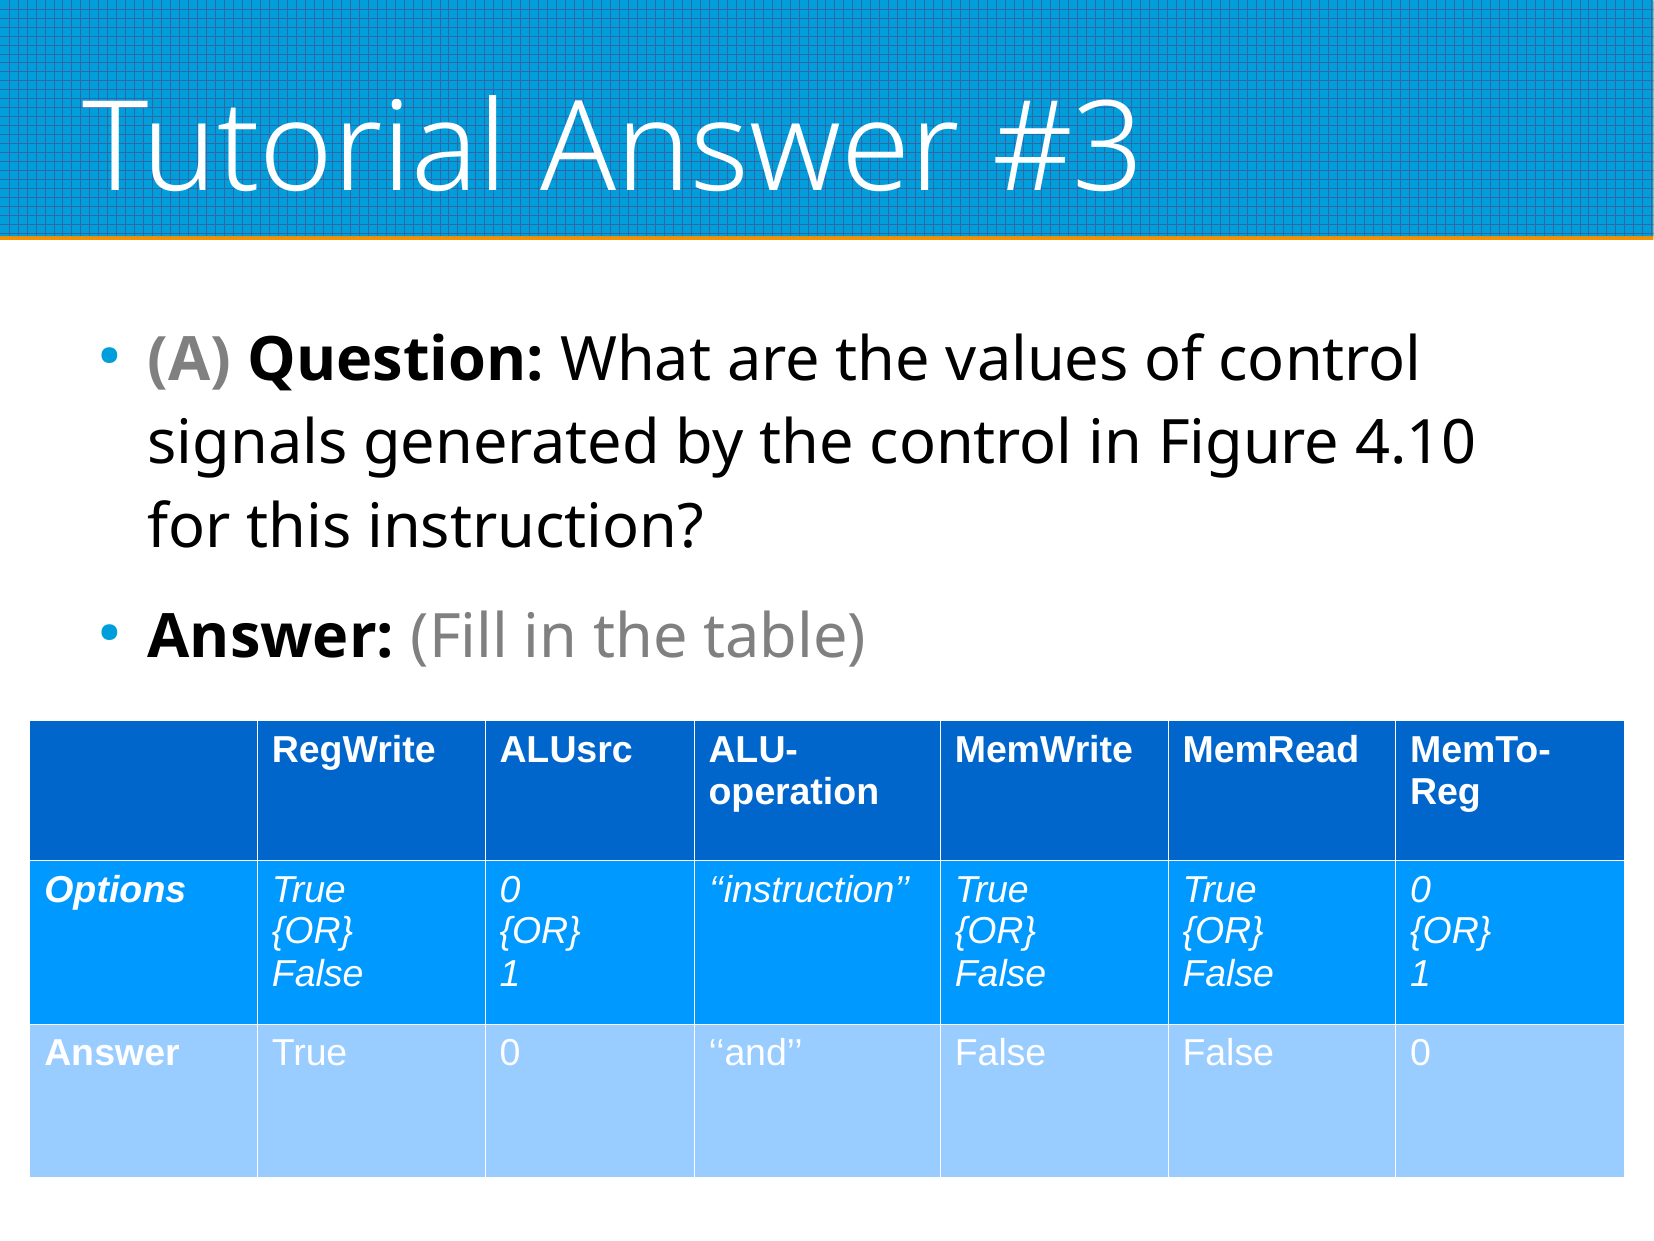

# Tutorial Answer #3
(A) Question: What are the values of control signals generated by the control in Figure 4.10 for this instruction?
Answer: (Fill in the table)
| | RegWrite | ALUsrc | ALU-operation | MemWrite | MemRead | MemTo-Reg |
| --- | --- | --- | --- | --- | --- | --- |
| Options | True {OR} False | 0 {OR} 1 | ‘‘instruction’’ | True {OR} False | True {OR} False | 0 {OR} 1 |
| Answer | True | 0 | ‘‘and’’ | False | False | 0 |